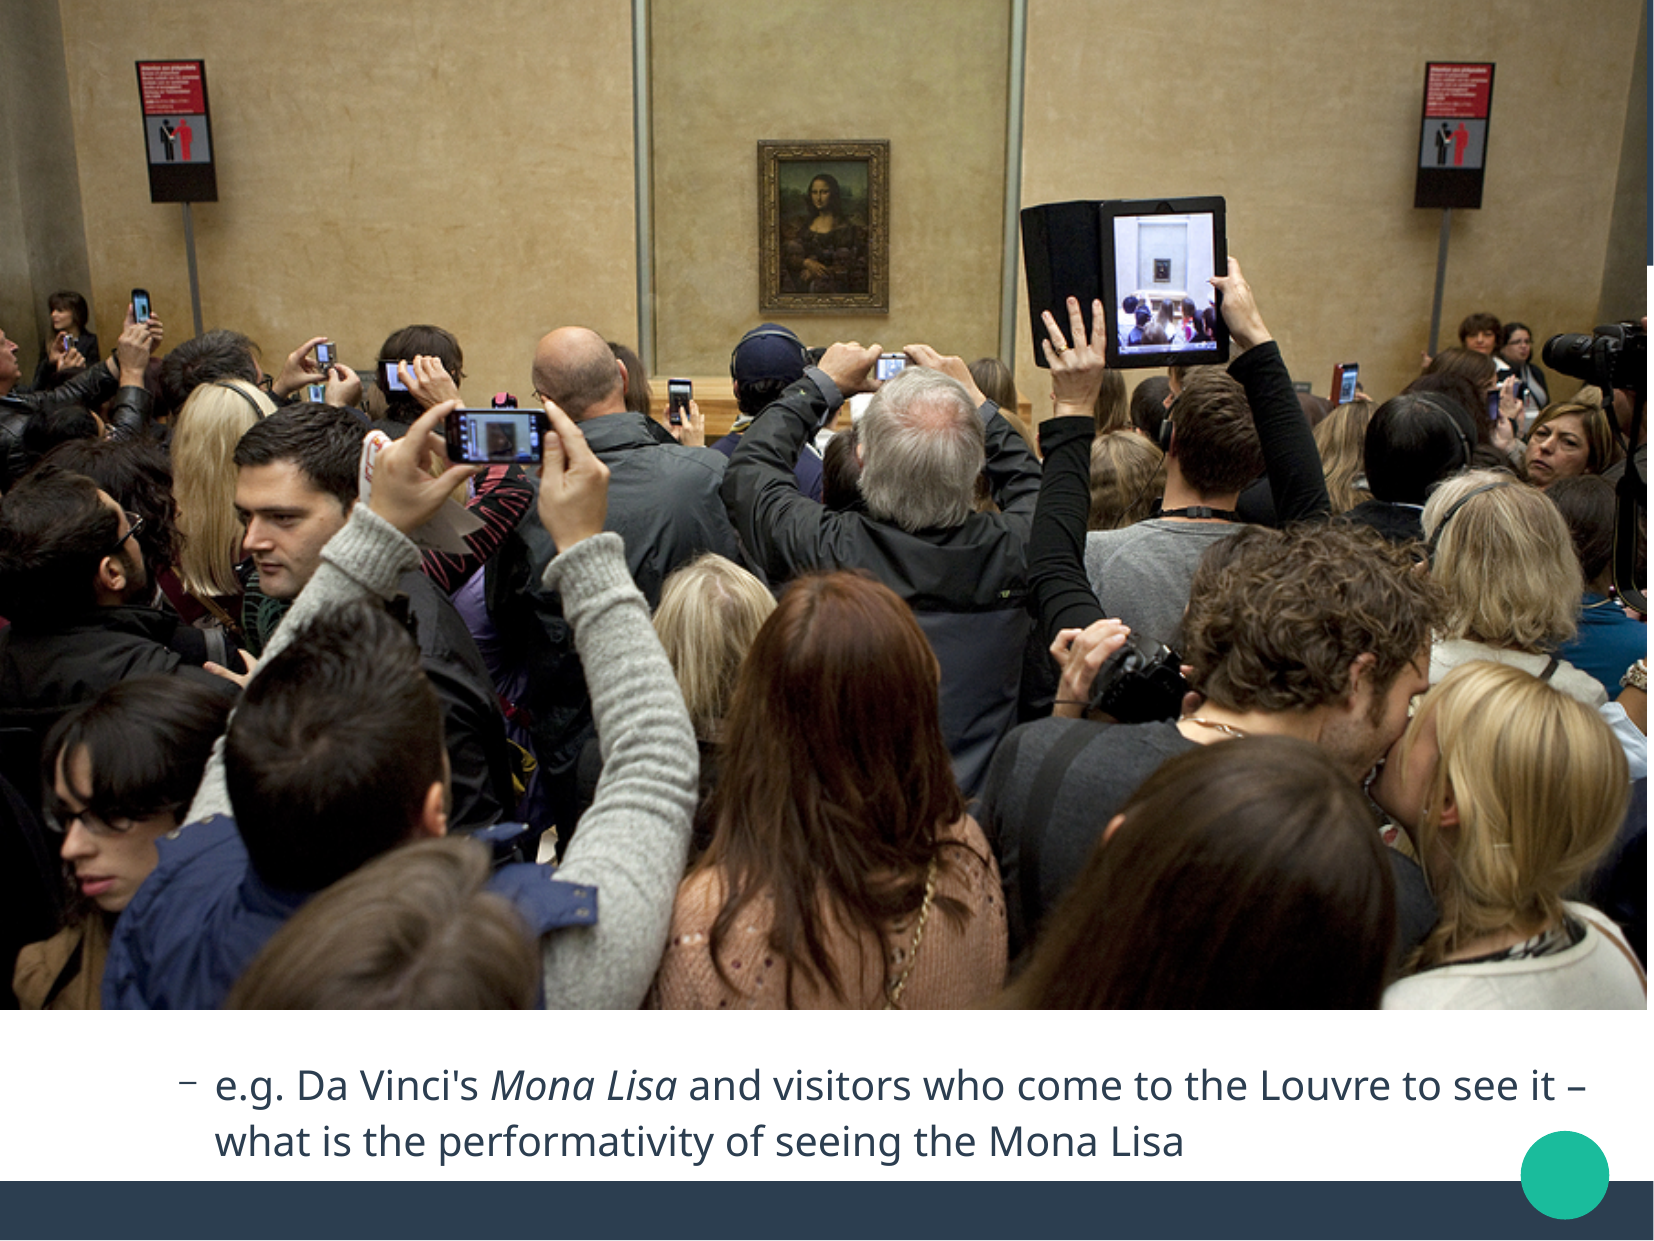

e.g. Da Vinci's Mona Lisa and visitors who come to the Louvre to see it – what is the performativity of seeing the Mona Lisa